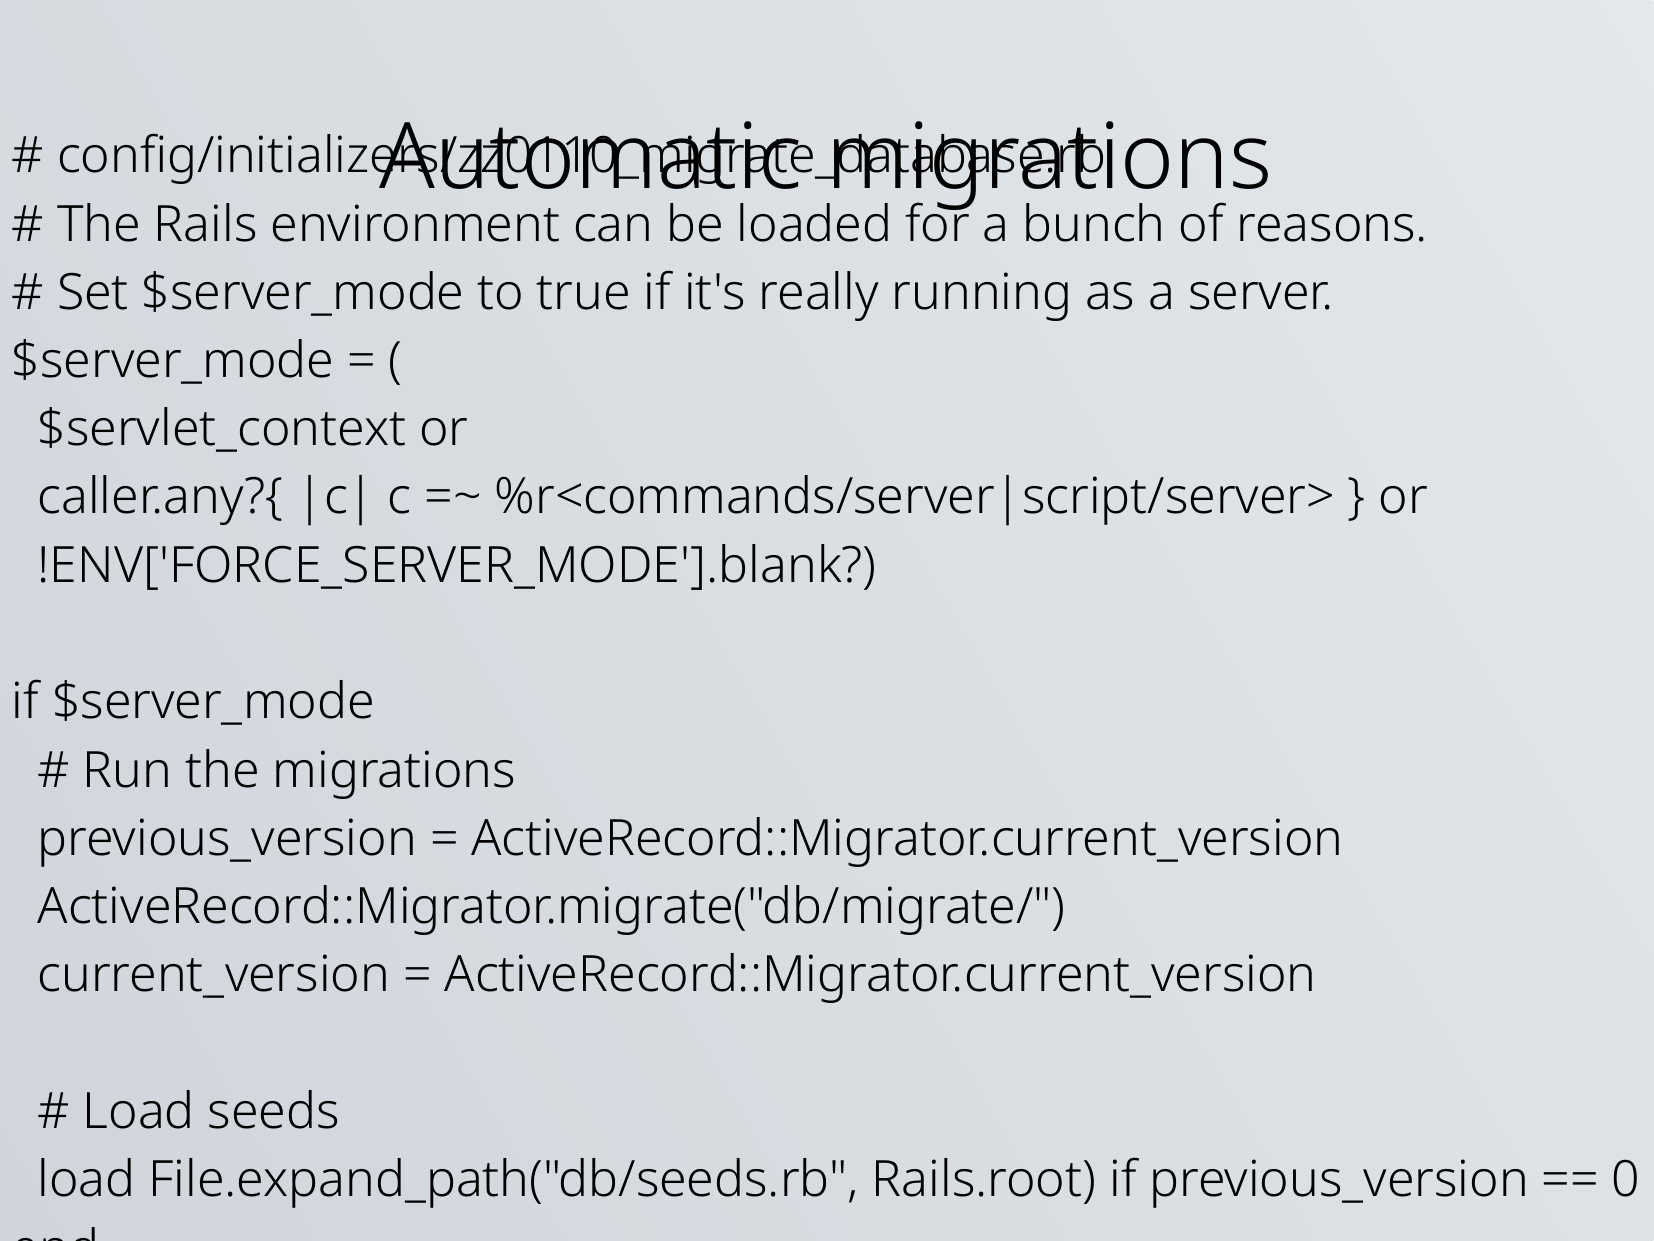

# Automatic migrations
# config/initializers/zz0110_migrate_database.rb
# The Rails environment can be loaded for a bunch of reasons.
# Set $server_mode to true if it's really running as a server.
$server_mode = (
 $servlet_context or
 caller.any?{ |c| c =~ %r<commands/server|script/server> } or
 !ENV['FORCE_SERVER_MODE'].blank?)
if $server_mode
 # Run the migrations
 previous_version = ActiveRecord::Migrator.current_version
 ActiveRecord::Migrator.migrate("db/migrate/")
 current_version = ActiveRecord::Migrator.current_version
 # Load seeds
 load File.expand_path("db/seeds.rb", Rails.root) if previous_version == 0
end